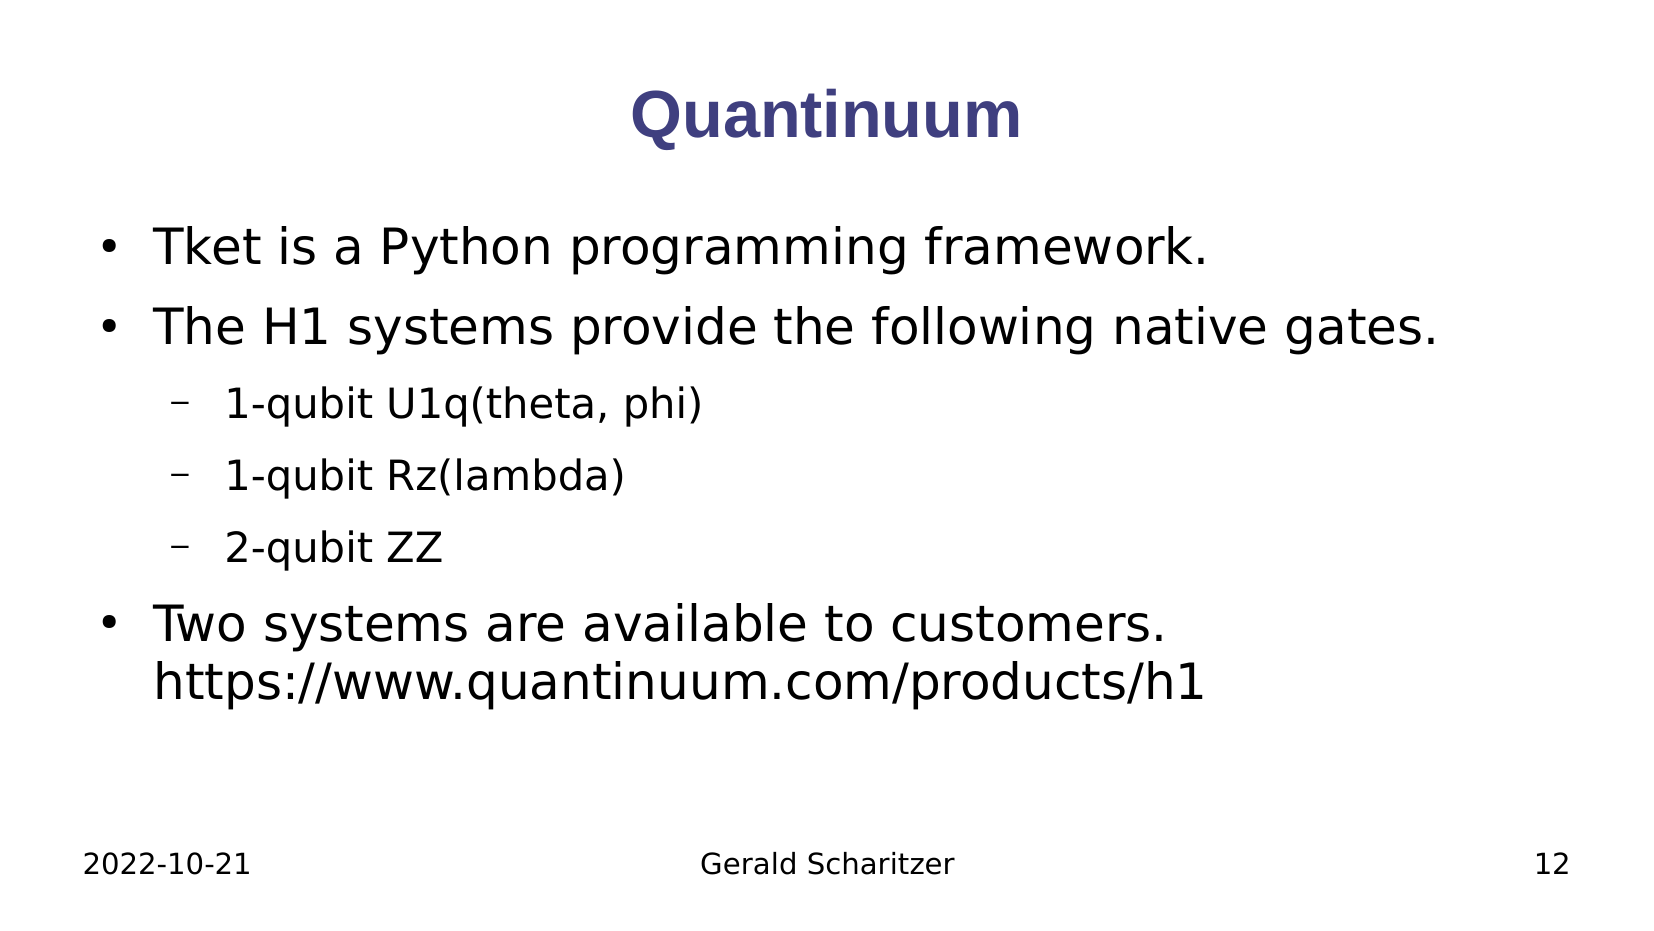

# Quantinuum
Tket is a Python programming framework.
The H1 systems provide the following native gates.
1-qubit U1q(theta, phi)
1-qubit Rz(lambda)
2-qubit ZZ
Two systems are available to customers. https://www.quantinuum.com/products/h1
2022-10-21
Gerald Scharitzer
12